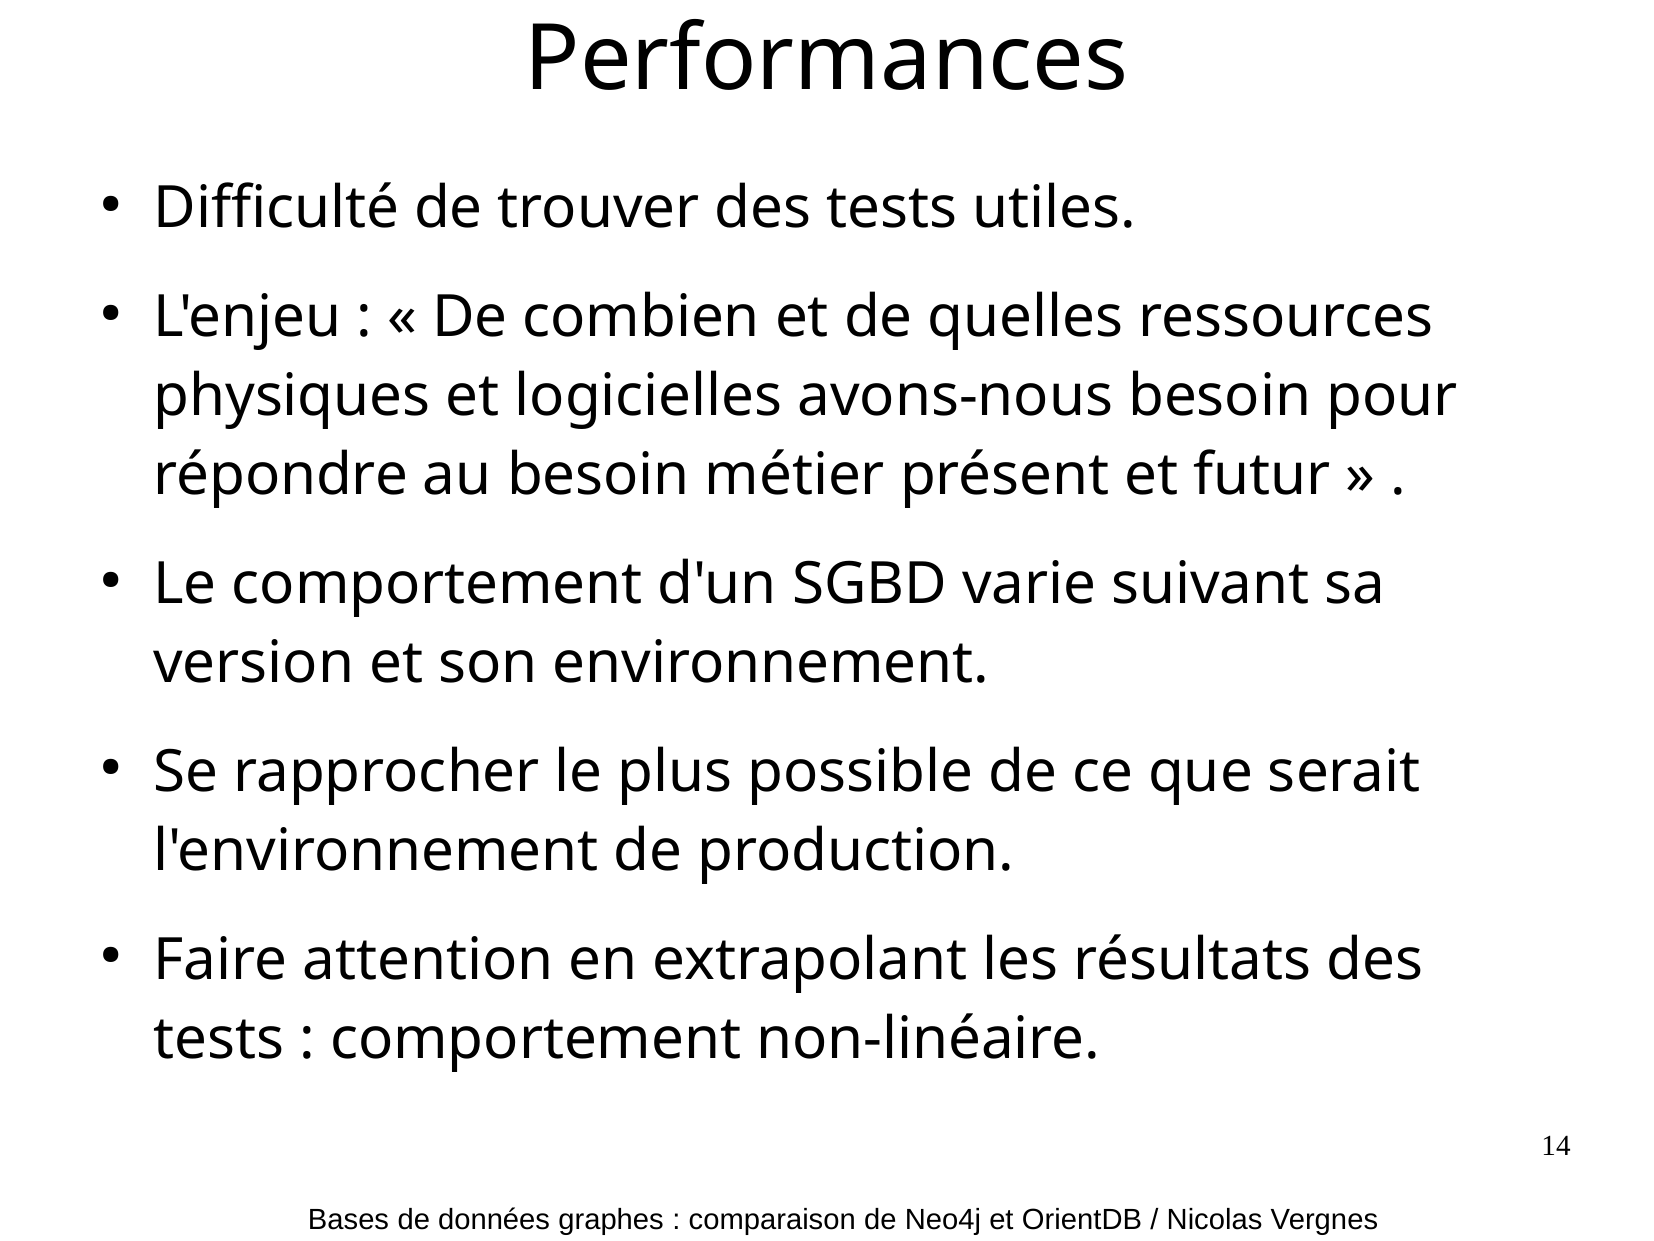

# Performances
Difficulté de trouver des tests utiles.
L'enjeu : « De combien et de quelles ressources physiques et logicielles avons-nous besoin pour répondre au besoin métier présent et futur » .
Le comportement d'un SGBD varie suivant sa version et son environnement.
Se rapprocher le plus possible de ce que serait l'environnement de production.
Faire attention en extrapolant les résultats des tests : comportement non-linéaire.
14
Bases de données graphes : comparaison de Neo4j et OrientDB / Nicolas Vergnes